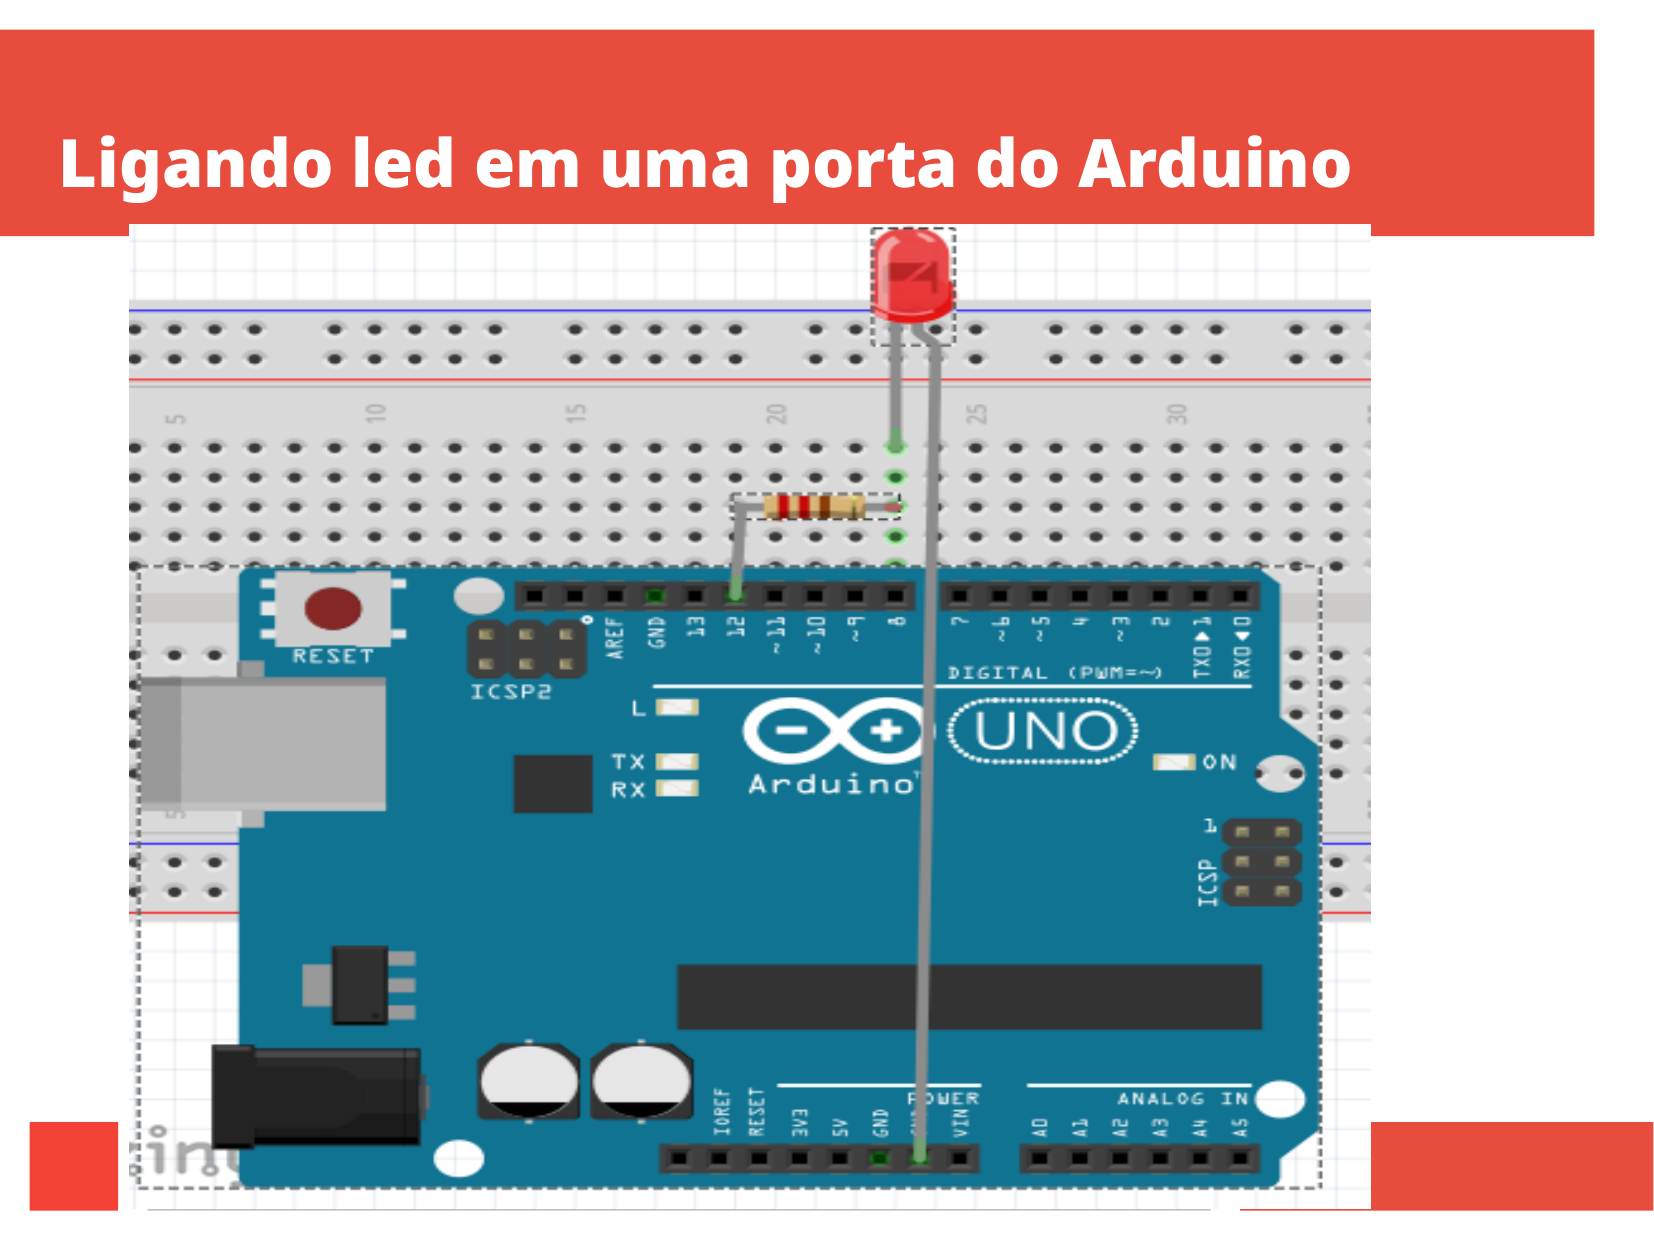

# Ligando led em uma porta do Arduino